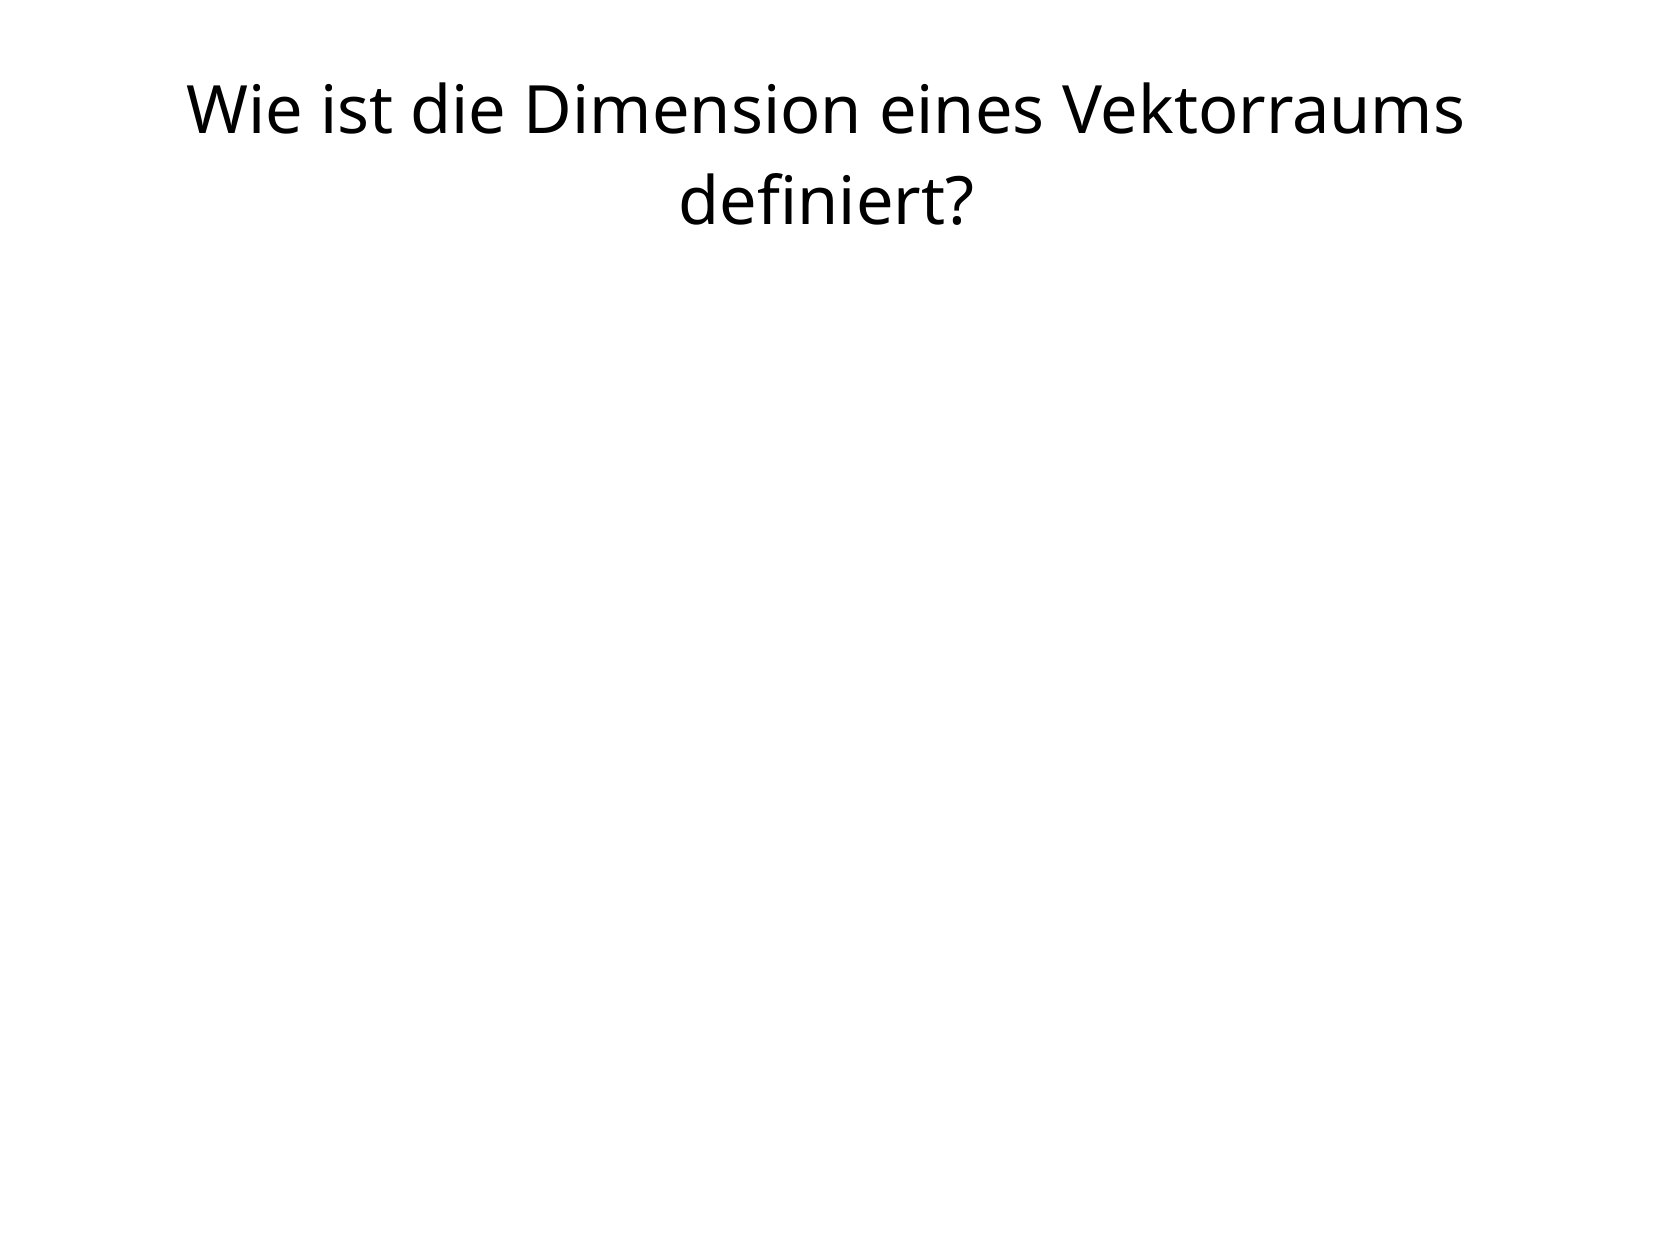

# Wie ist die Dimension eines Vektorraums definiert?